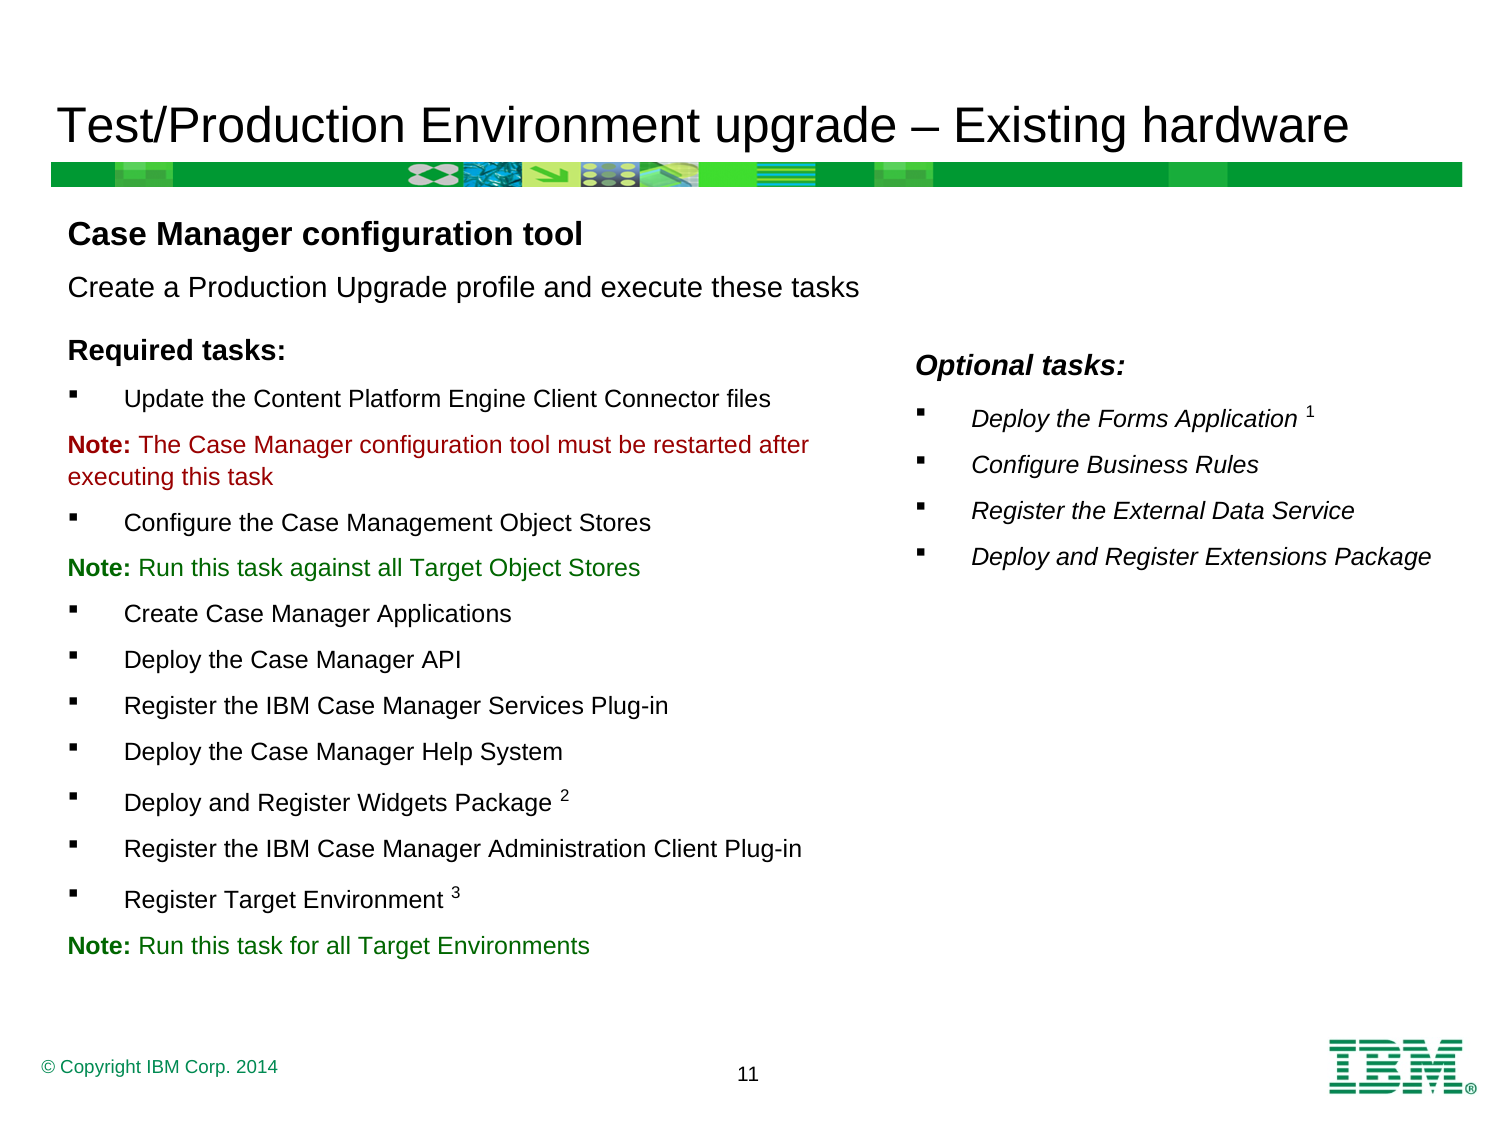

# Test/Production Environment upgrade – Existing hardware
Case Manager configuration tool
Create a Production Upgrade profile and execute these tasks
Required tasks:
Update the Content Platform Engine Client Connector files
Note: The Case Manager configuration tool must be restarted after executing this task
Configure the Case Management Object Stores
Note: Run this task against all Target Object Stores
Create Case Manager Applications
Deploy the Case Manager API
Register the IBM Case Manager Services Plug-in
Deploy the Case Manager Help System
Deploy and Register Widgets Package 2
Register the IBM Case Manager Administration Client Plug-in
Register Target Environment 3
Note: Run this task for all Target Environments
Optional tasks:
Deploy the Forms Application 1
Configure Business Rules
Register the External Data Service
Deploy and Register Extensions Package
11